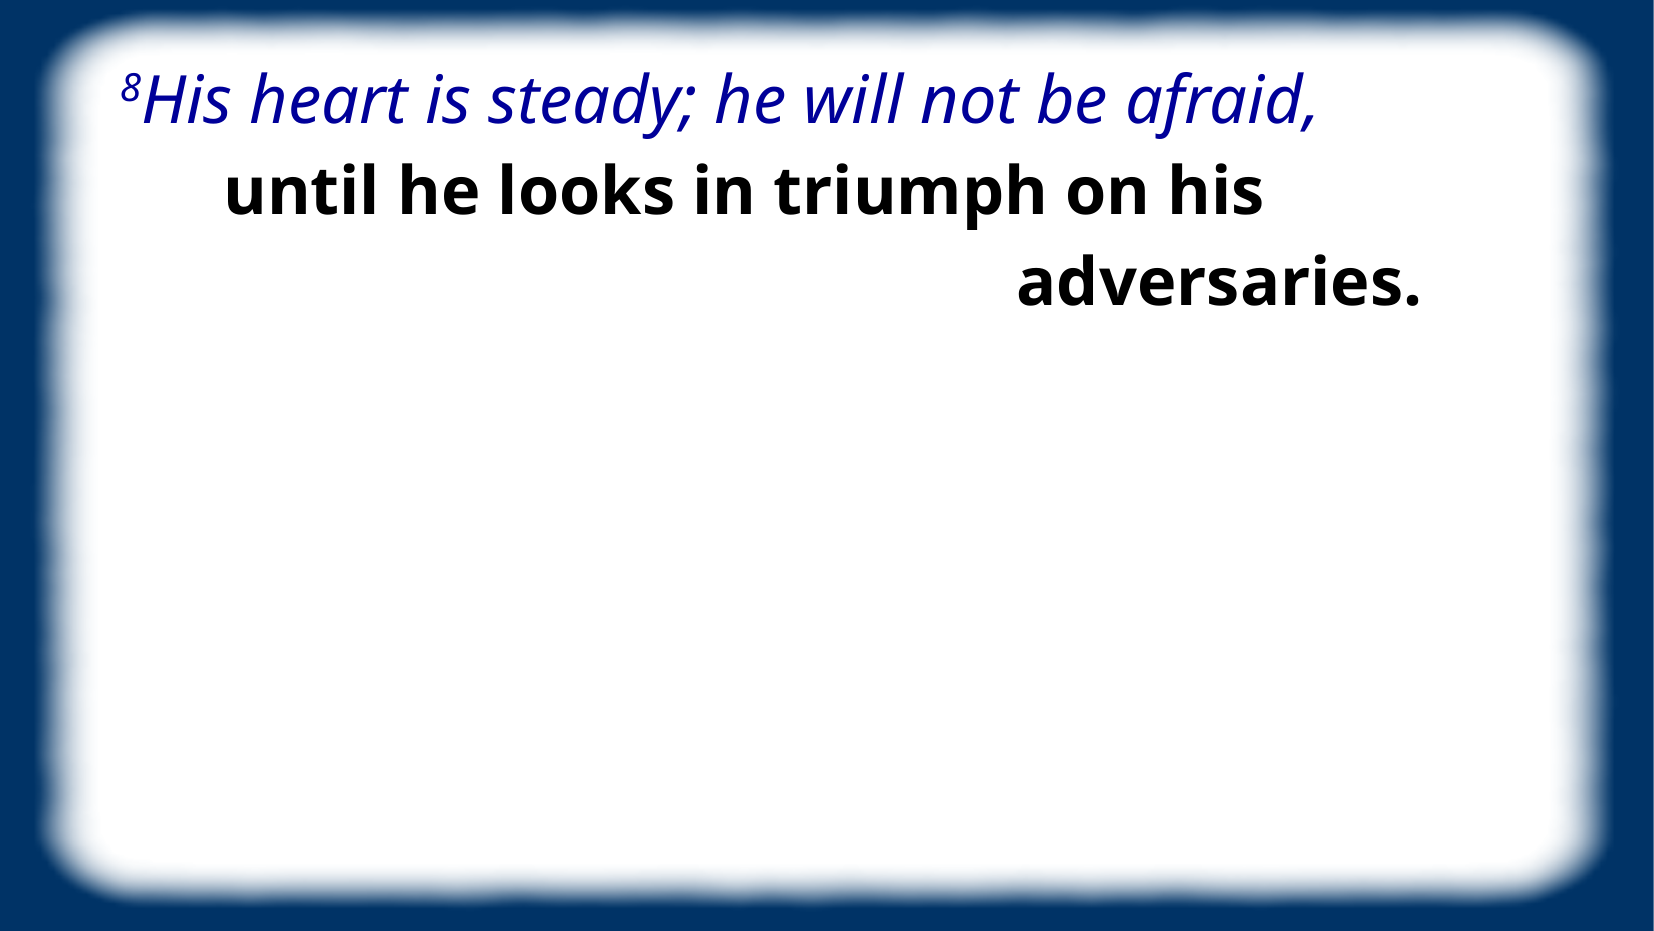

8His heart is steady; he will not be afraid,
 until he looks in triumph on his
 adversaries.